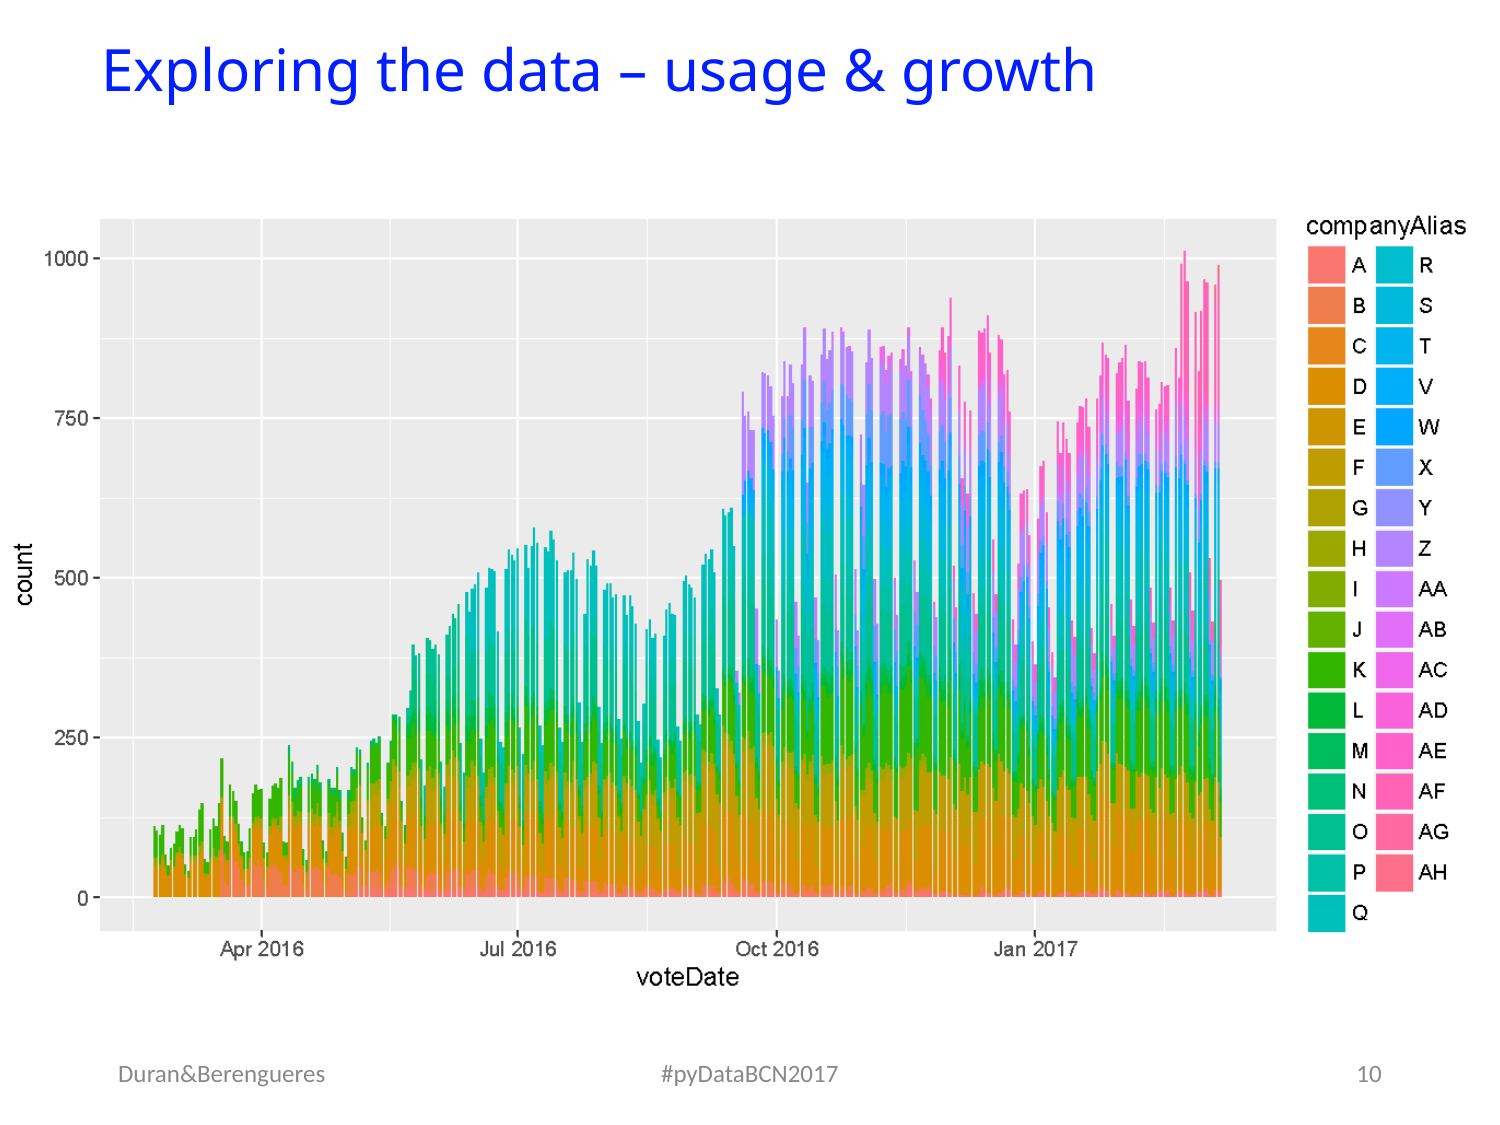

# Exploring the data – usage & growth
Duran&Berengueres
#pyDataBCN2017